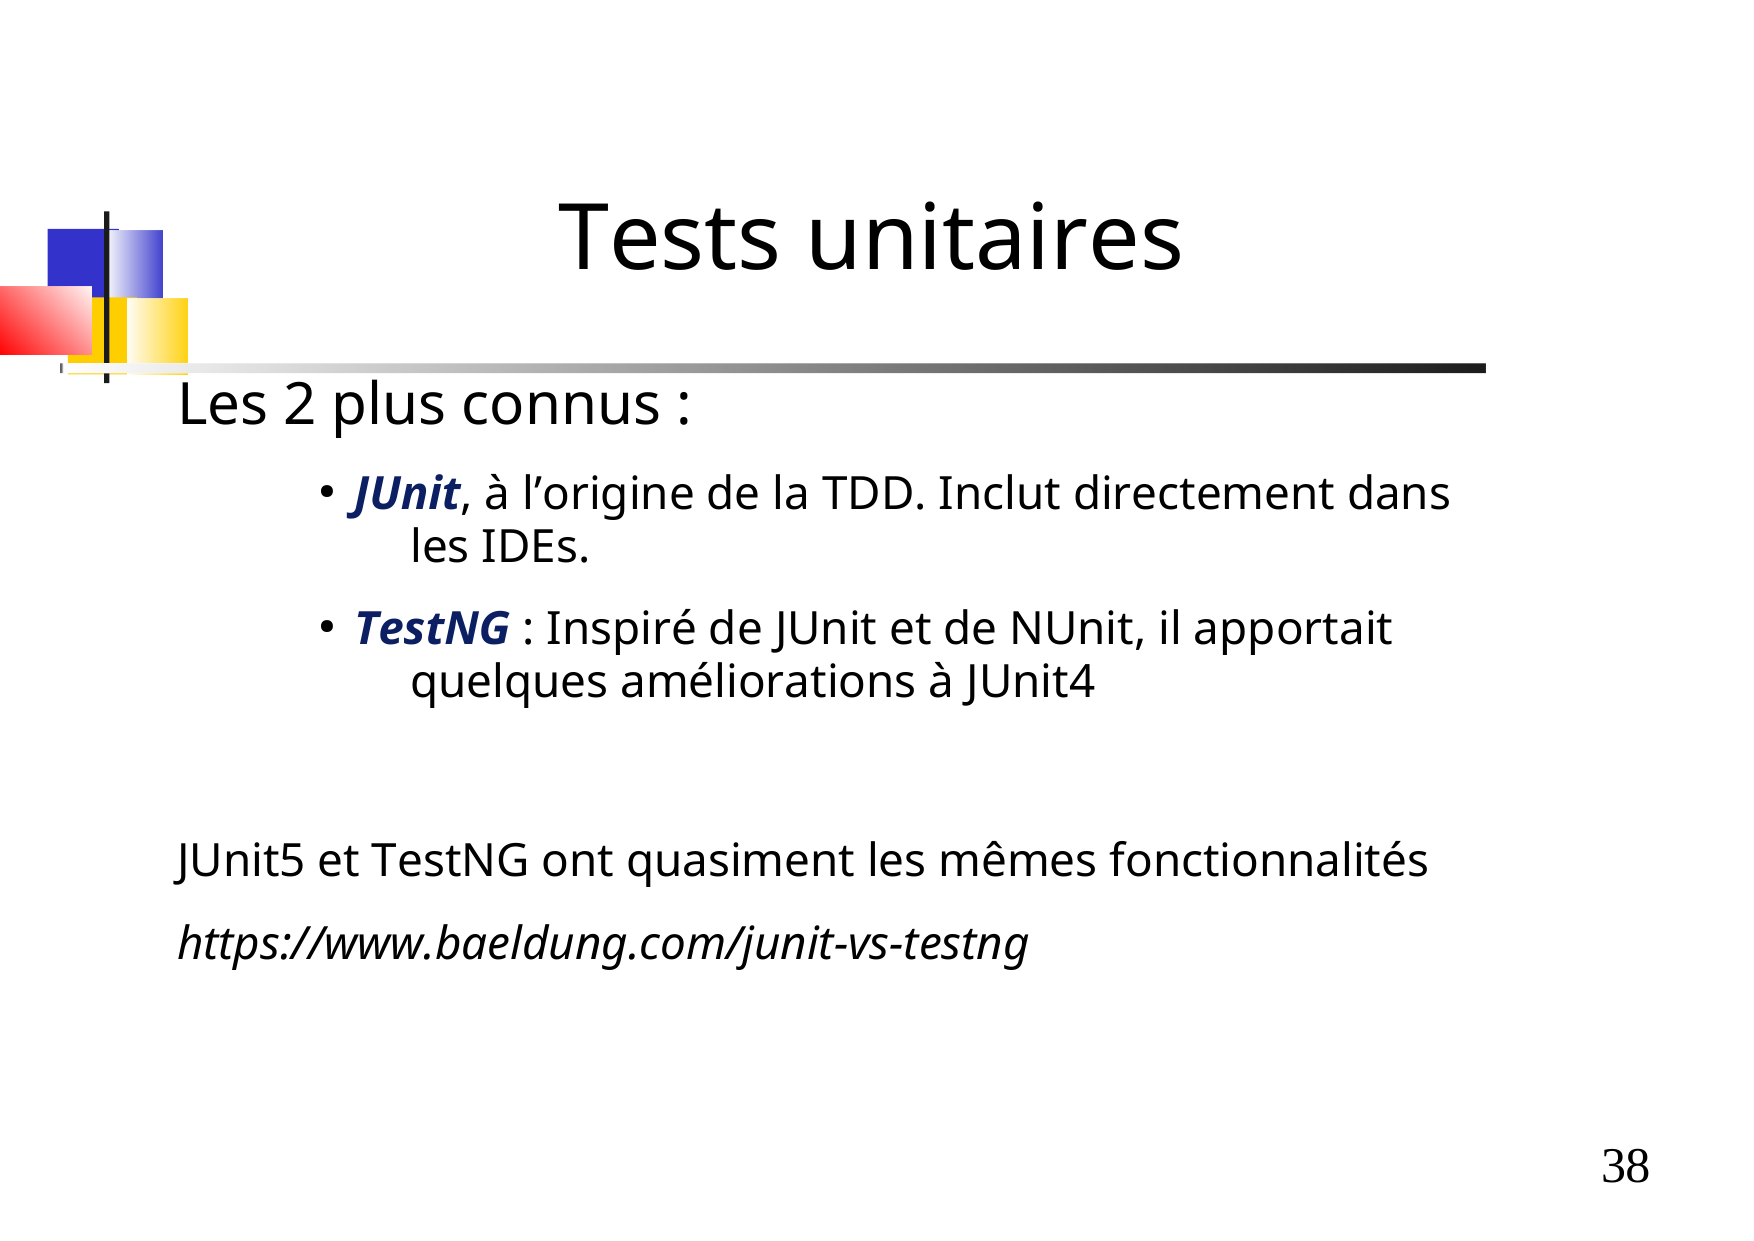

# Tests unitaires
Les 2 plus connus :
JUnit, à l’origine de la TDD. Inclut directement dans les IDEs.
TestNG : Inspiré de JUnit et de NUnit, il apportait quelques améliorations à JUnit4
JUnit5 et TestNG ont quasiment les mêmes fonctionnalités
https://www.baeldung.com/junit-vs-testng
38